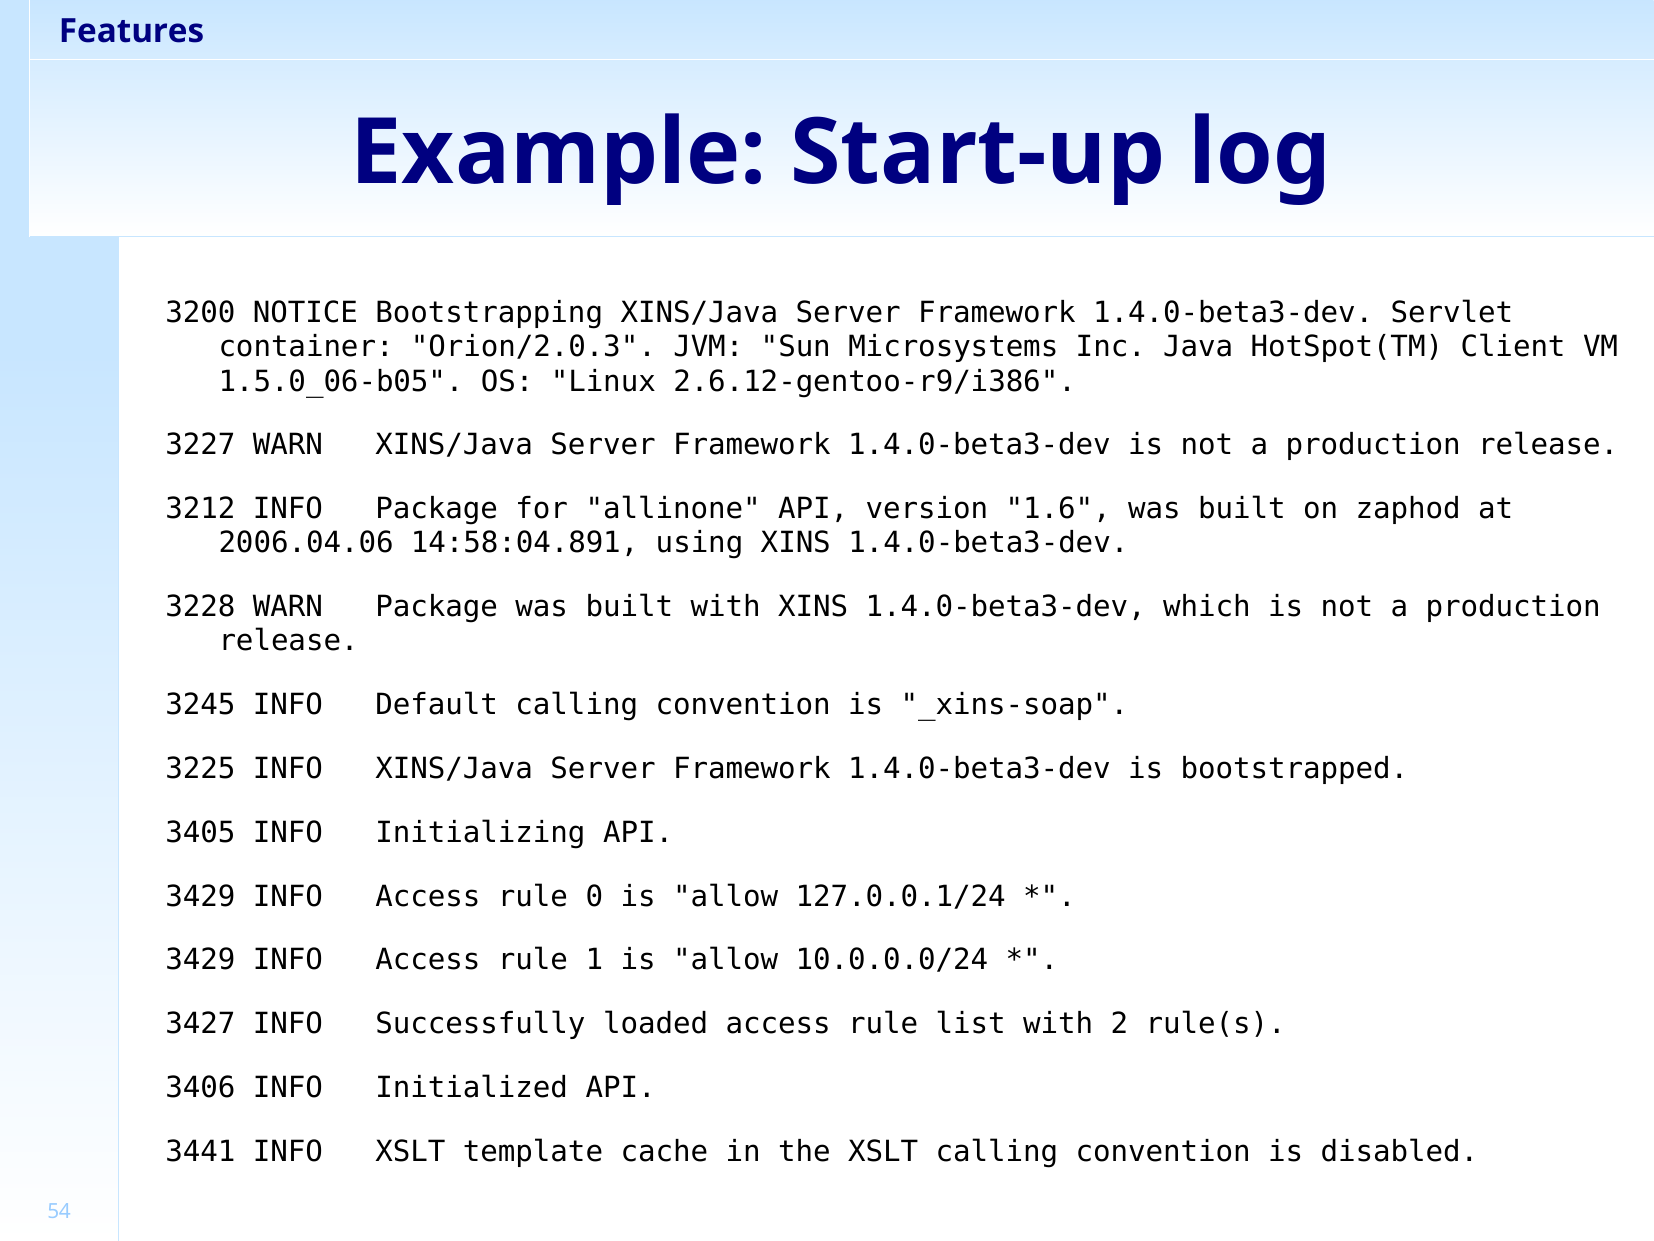

Features
# Example: Start-up log
3200 NOTICE Bootstrapping XINS/Java Server Framework 1.4.0-beta3-dev. Servlet container: "Orion/2.0.3". JVM: "Sun Microsystems Inc. Java HotSpot(TM) Client VM 1.5.0_06-b05". OS: "Linux 2.6.12-gentoo-r9/i386".
3227 WARN XINS/Java Server Framework 1.4.0-beta3-dev is not a production release.
3212 INFO Package for "allinone" API, version "1.6", was built on zaphod at 2006.04.06 14:58:04.891, using XINS 1.4.0-beta3-dev.
3228 WARN Package was built with XINS 1.4.0-beta3-dev, which is not a production release.
3245 INFO Default calling convention is "_xins-soap".
3225 INFO XINS/Java Server Framework 1.4.0-beta3-dev is bootstrapped.
3405 INFO Initializing API.
3429 INFO Access rule 0 is "allow 127.0.0.1/24 *".
3429 INFO Access rule 1 is "allow 10.0.0.0/24 *".
3427 INFO Successfully loaded access rule list with 2 rule(s).
3406 INFO Initialized API.
3441 INFO XSLT template cache in the XSLT calling convention is disabled.